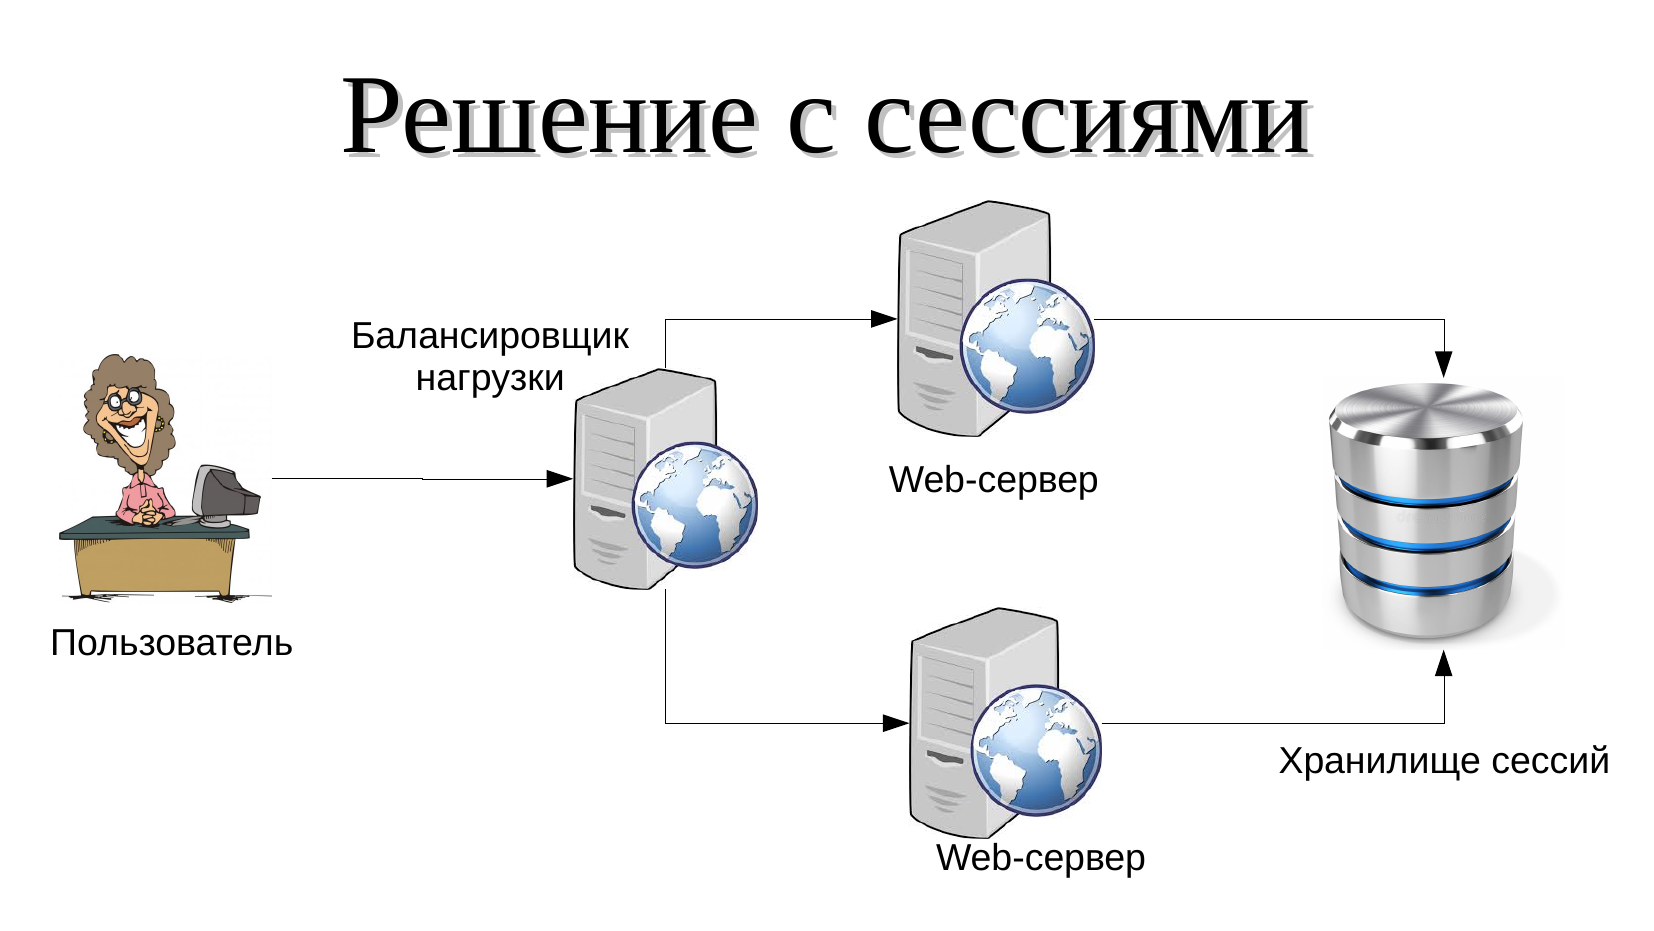

# Решение с сессиями
Балансировщик нагрузки
Web-сервер
Пользователь
Хранилище сессий
Web-сервер